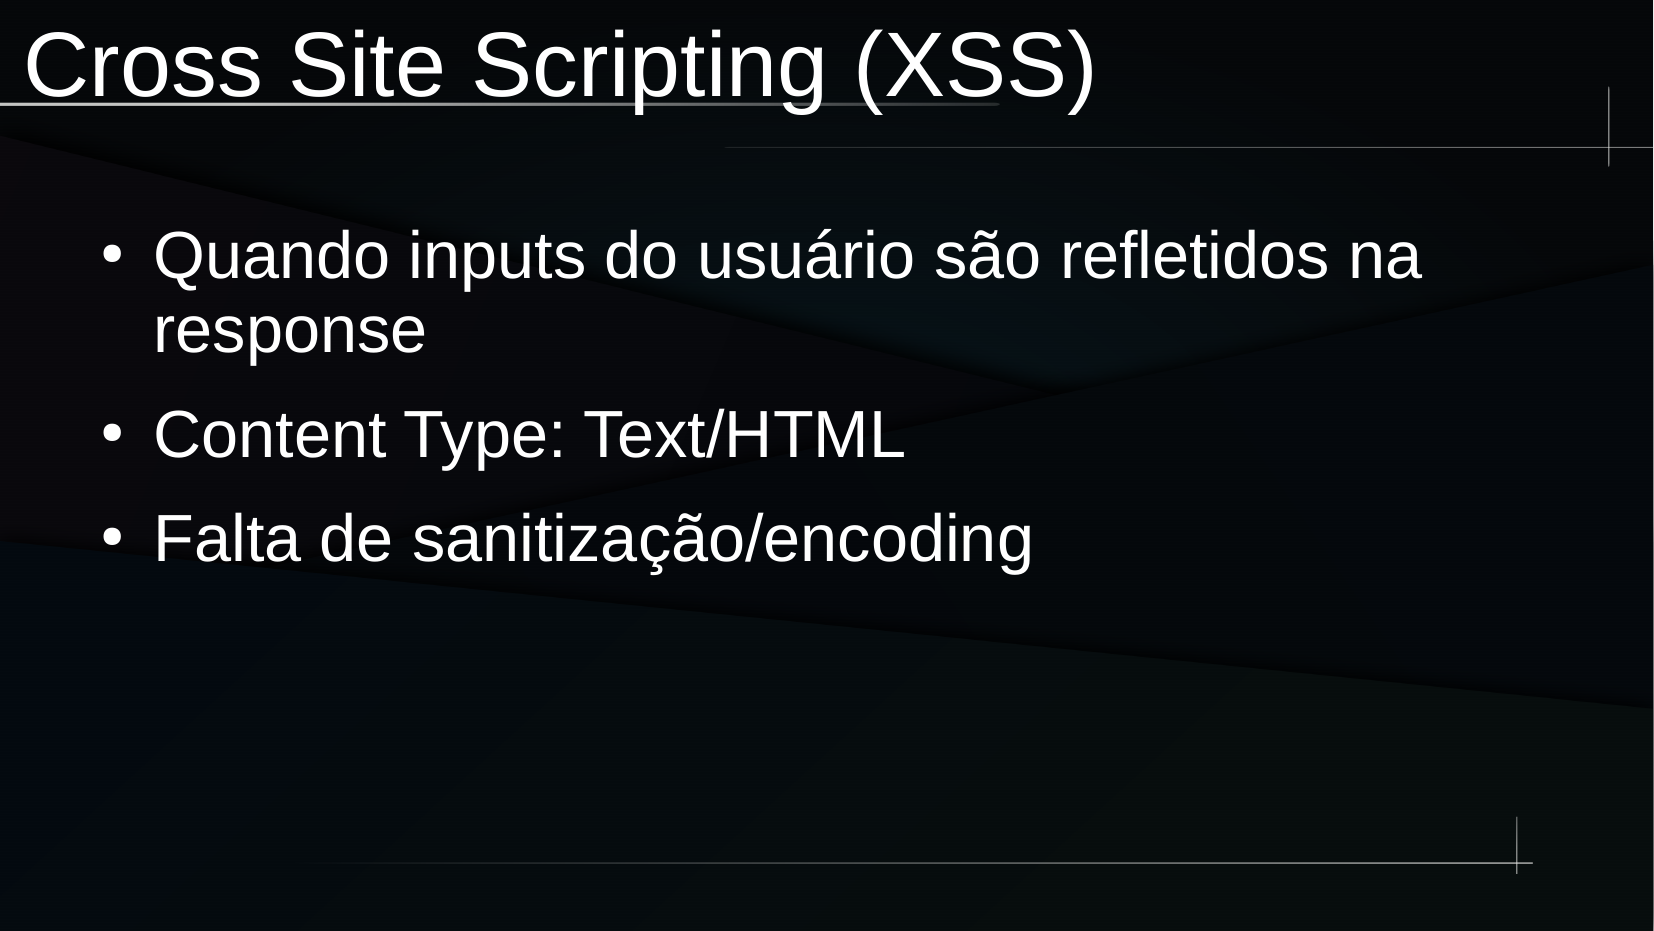

# Cross Site Scripting (XSS)
Quando inputs do usuário são refletidos na response
Content Type: Text/HTML
Falta de sanitização/encoding